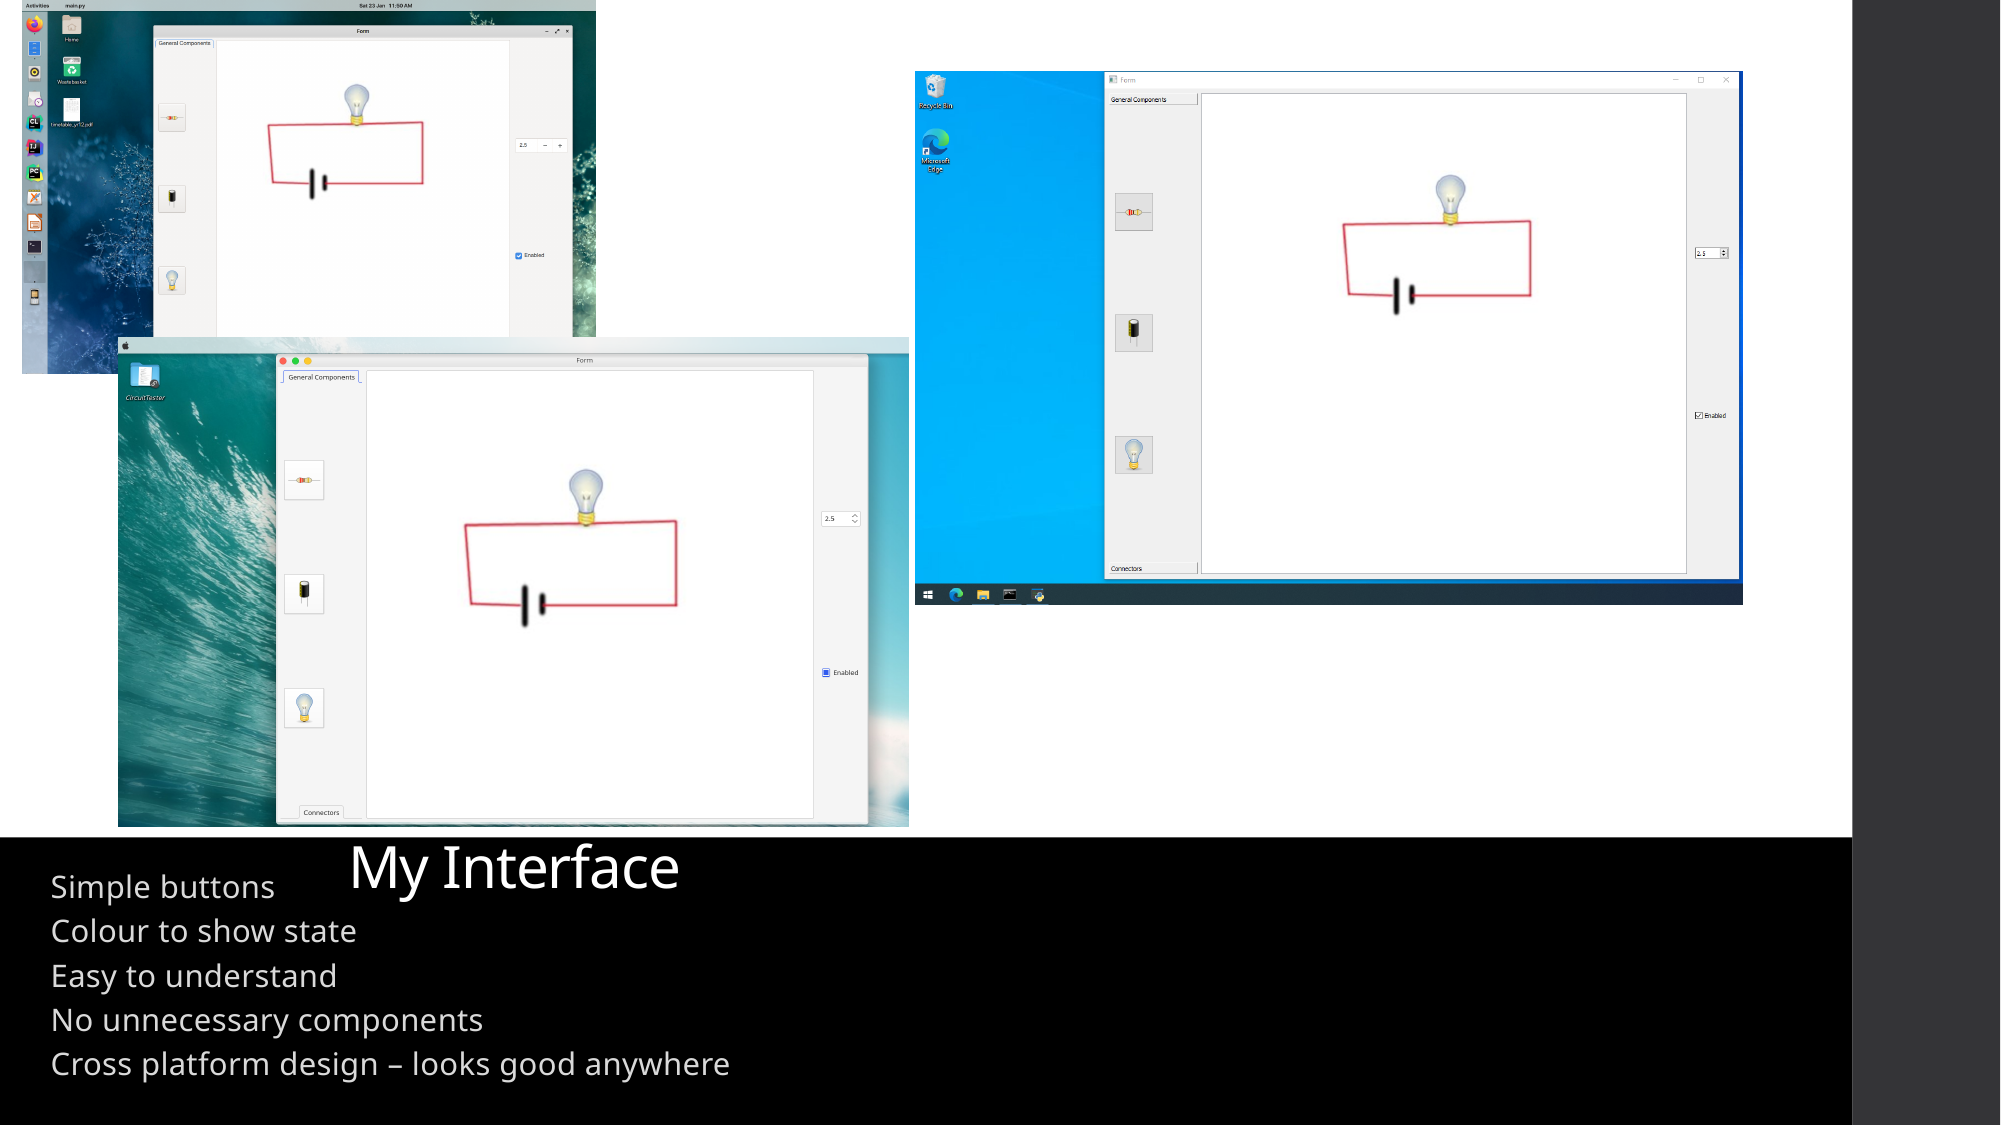

# My Interface
Simple buttons
Colour to show state
Easy to understand
No unnecessary components
Cross platform design – looks good anywhere